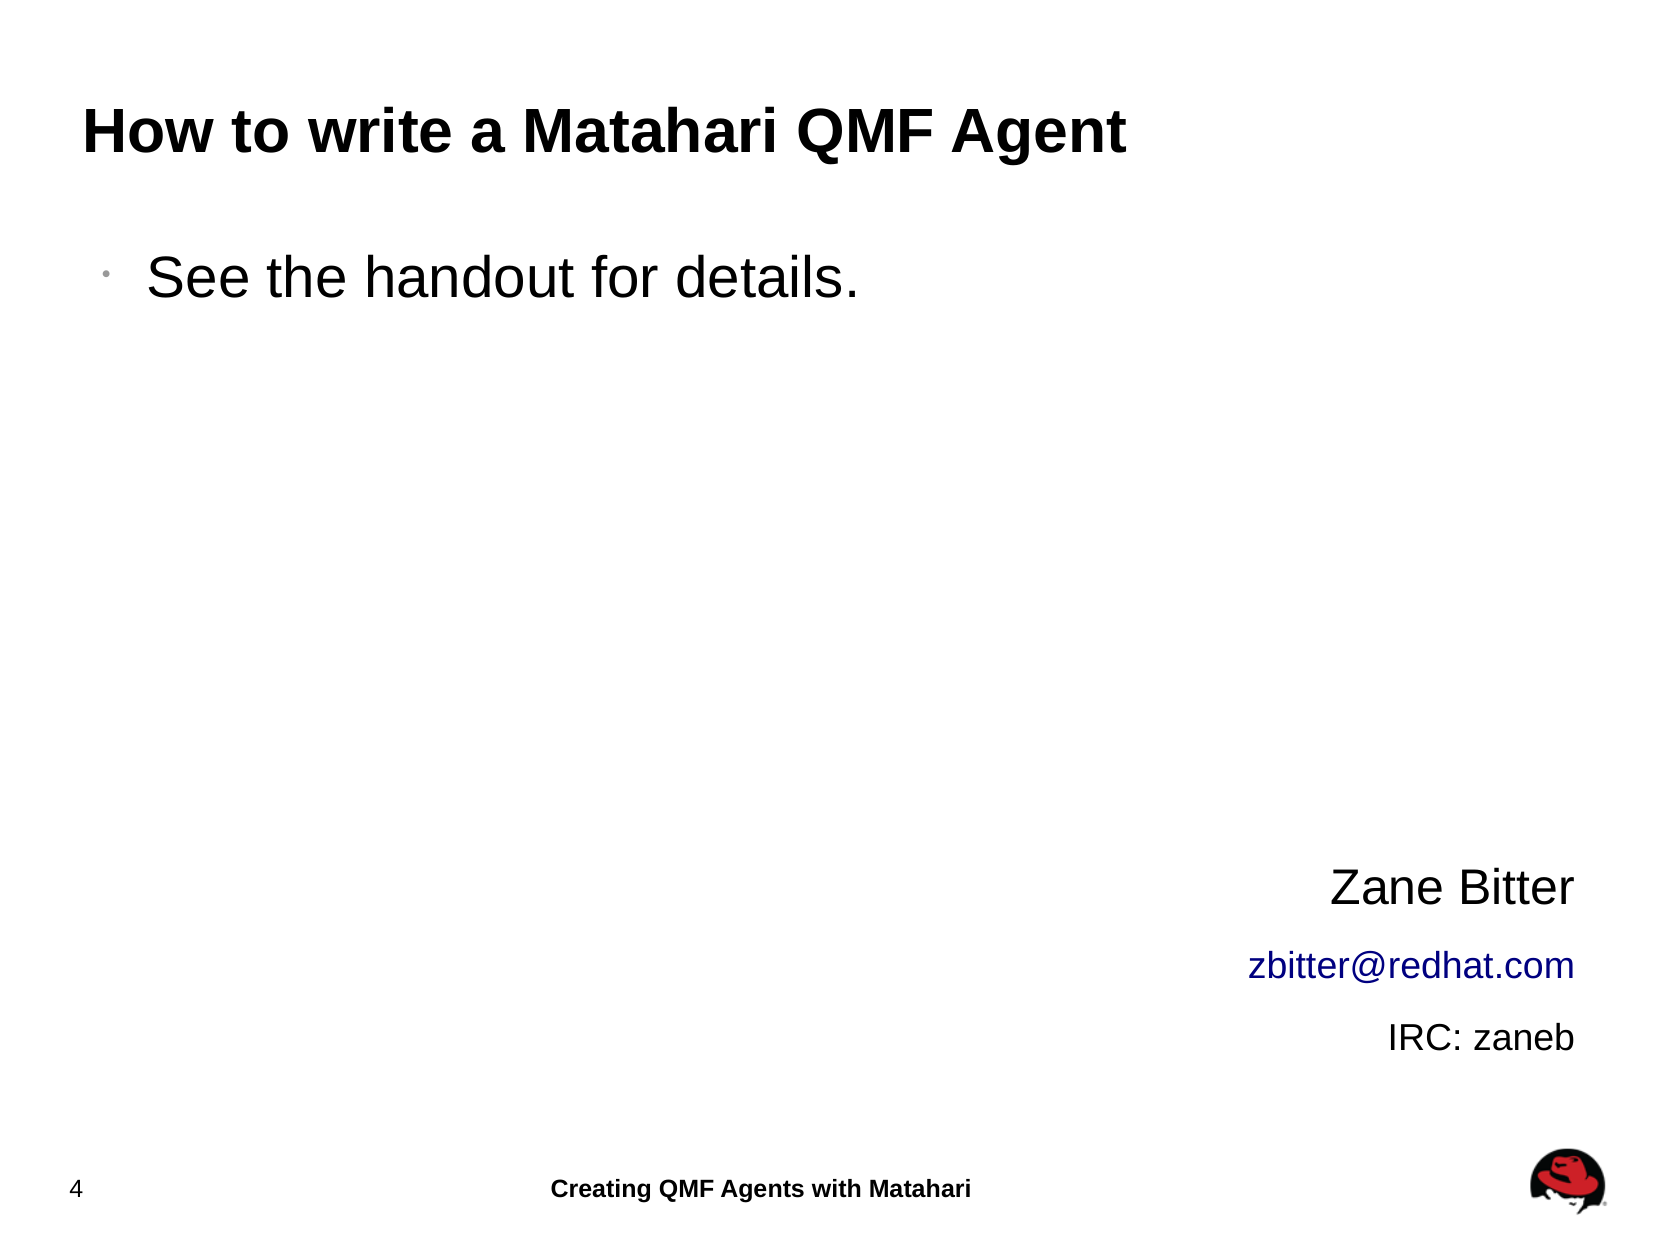

# How to write a Matahari QMF Agent
See the handout for details.
Zane Bitter
zbitter@redhat.com
IRC: zaneb